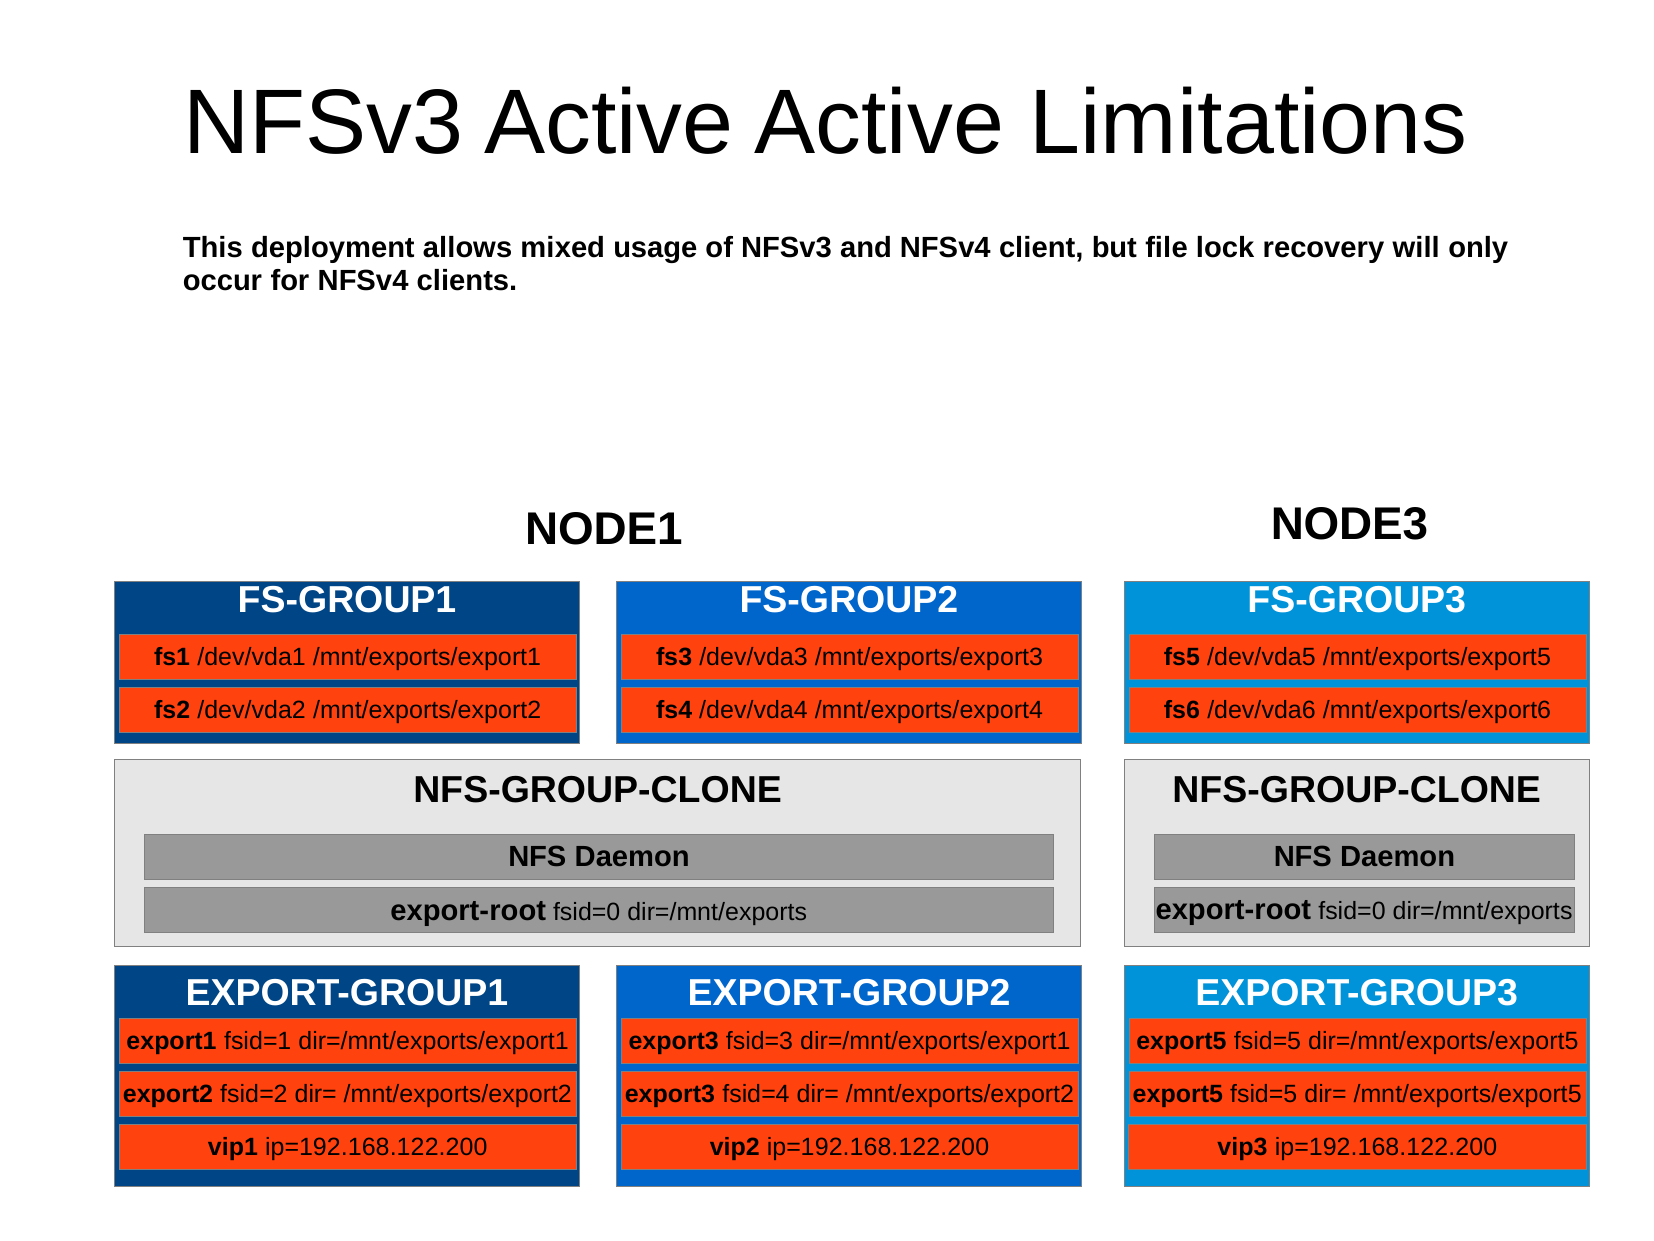

# NFSv3 Active Active Limitations
This deployment allows mixed usage of NFSv3 and NFSv4 client, but file lock recovery will only occur for NFSv4 clients.
NODE3
NODE1
FS-GROUP2
FS-GROUP3
FS-GROUP1
fs3 /dev/vda3 /mnt/exports/export3
fs5 /dev/vda5 /mnt/exports/export5
fs1 /dev/vda1 /mnt/exports/export1
fs4 /dev/vda4 /mnt/exports/export4
fs6 /dev/vda6 /mnt/exports/export6
fs2 /dev/vda2 /mnt/exports/export2
NFS-GROUP-CLONE
NFS-GROUP-CLONE
NFS Daemon
NFS Daemon
export-root fsid=0 dir=/mnt/exports
export-root fsid=0 dir=/mnt/exports
EXPORT-GROUP2
EXPORT-GROUP3
EXPORT-GROUP1
export3 fsid=3 dir=/mnt/exports/export1
export5 fsid=5 dir=/mnt/exports/export5
export1 fsid=1 dir=/mnt/exports/export1
export3 fsid=4 dir= /mnt/exports/export2
export5 fsid=5 dir= /mnt/exports/export5
export2 fsid=2 dir= /mnt/exports/export2
vip2 ip=192.168.122.200
vip3 ip=192.168.122.200
vip1 ip=192.168.122.200